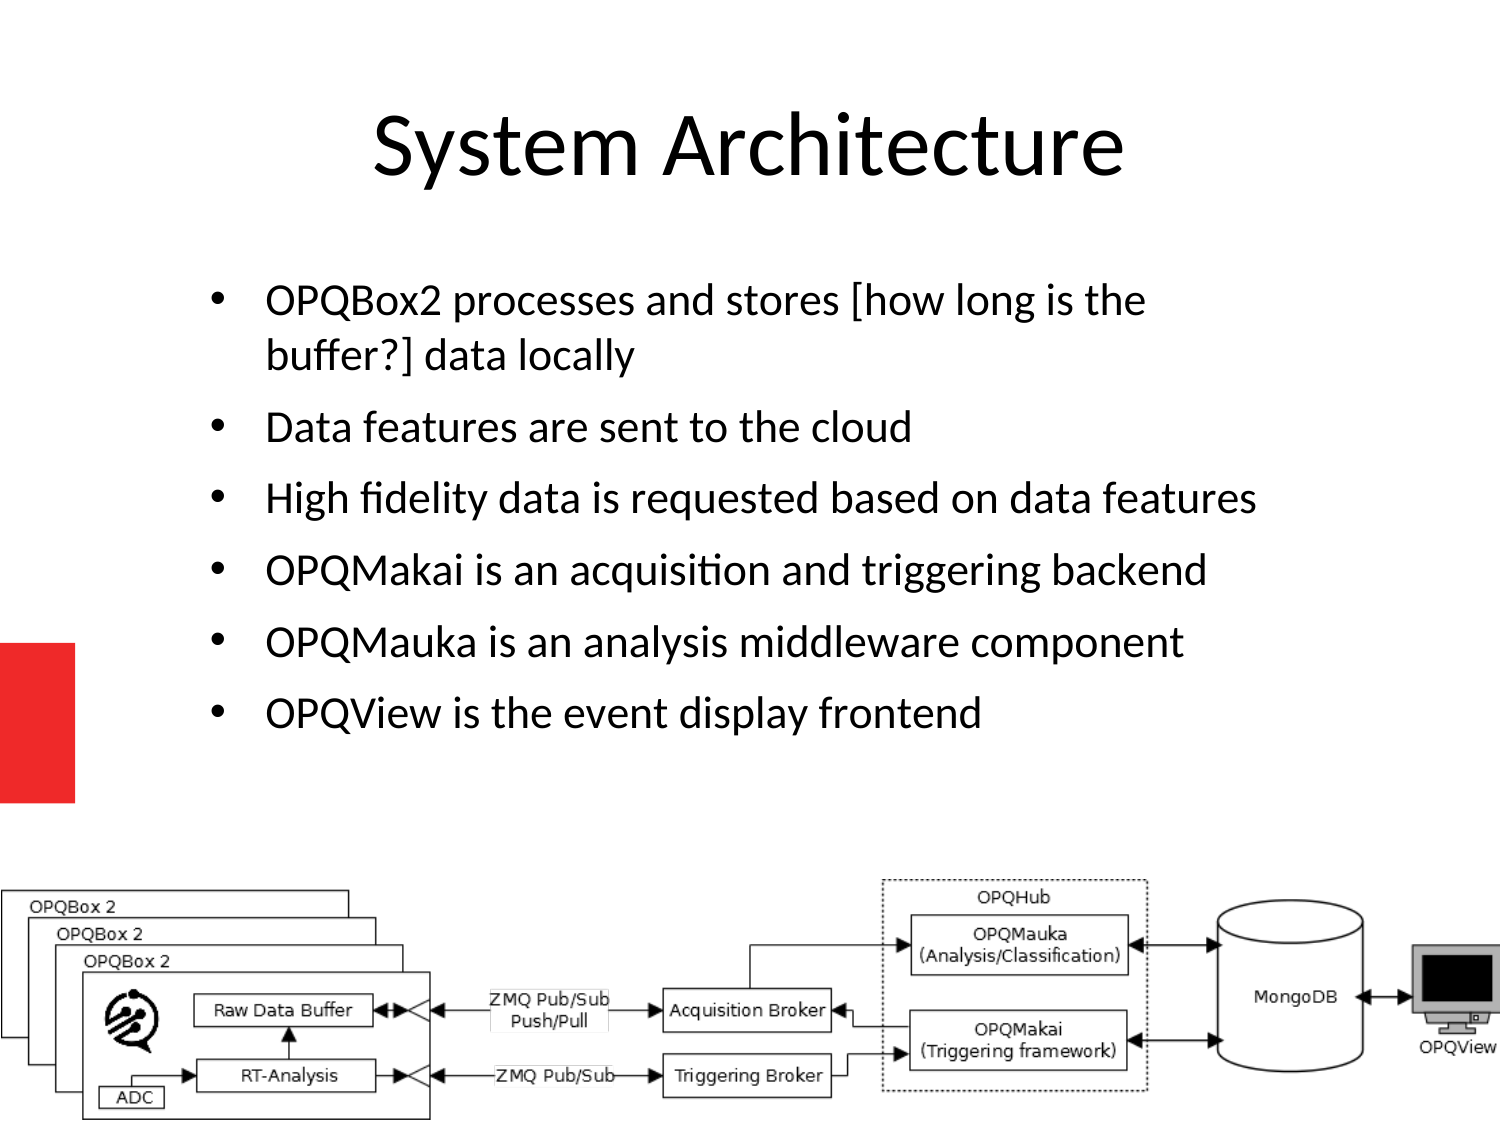

System Architecture
OPQBox2 processes and stores [how long is the buffer?] data locally
Data features are sent to the cloud
High fidelity data is requested based on data features
OPQMakai is an acquisition and triggering backend
OPQMauka is an analysis middleware component
OPQView is the event display frontend